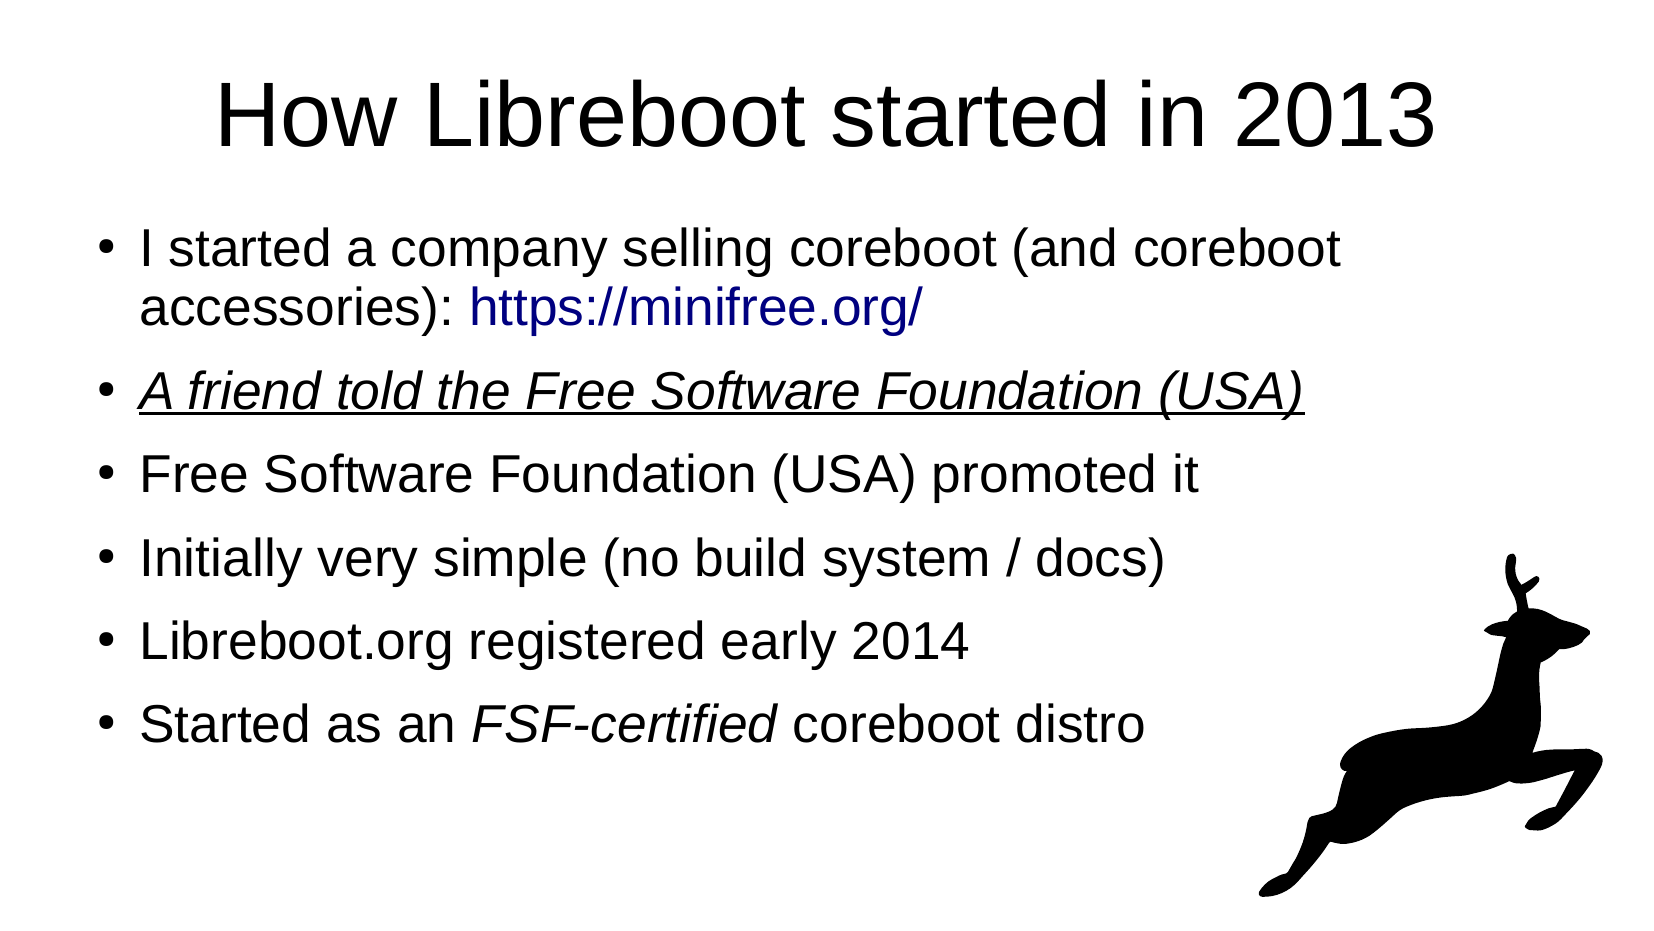

# How Libreboot started in 2013
I started a company selling coreboot (and coreboot accessories): https://minifree.org/
A friend told the Free Software Foundation (USA)
Free Software Foundation (USA) promoted it
Initially very simple (no build system / docs)
Libreboot.org registered early 2014
Started as an FSF-certified coreboot distro